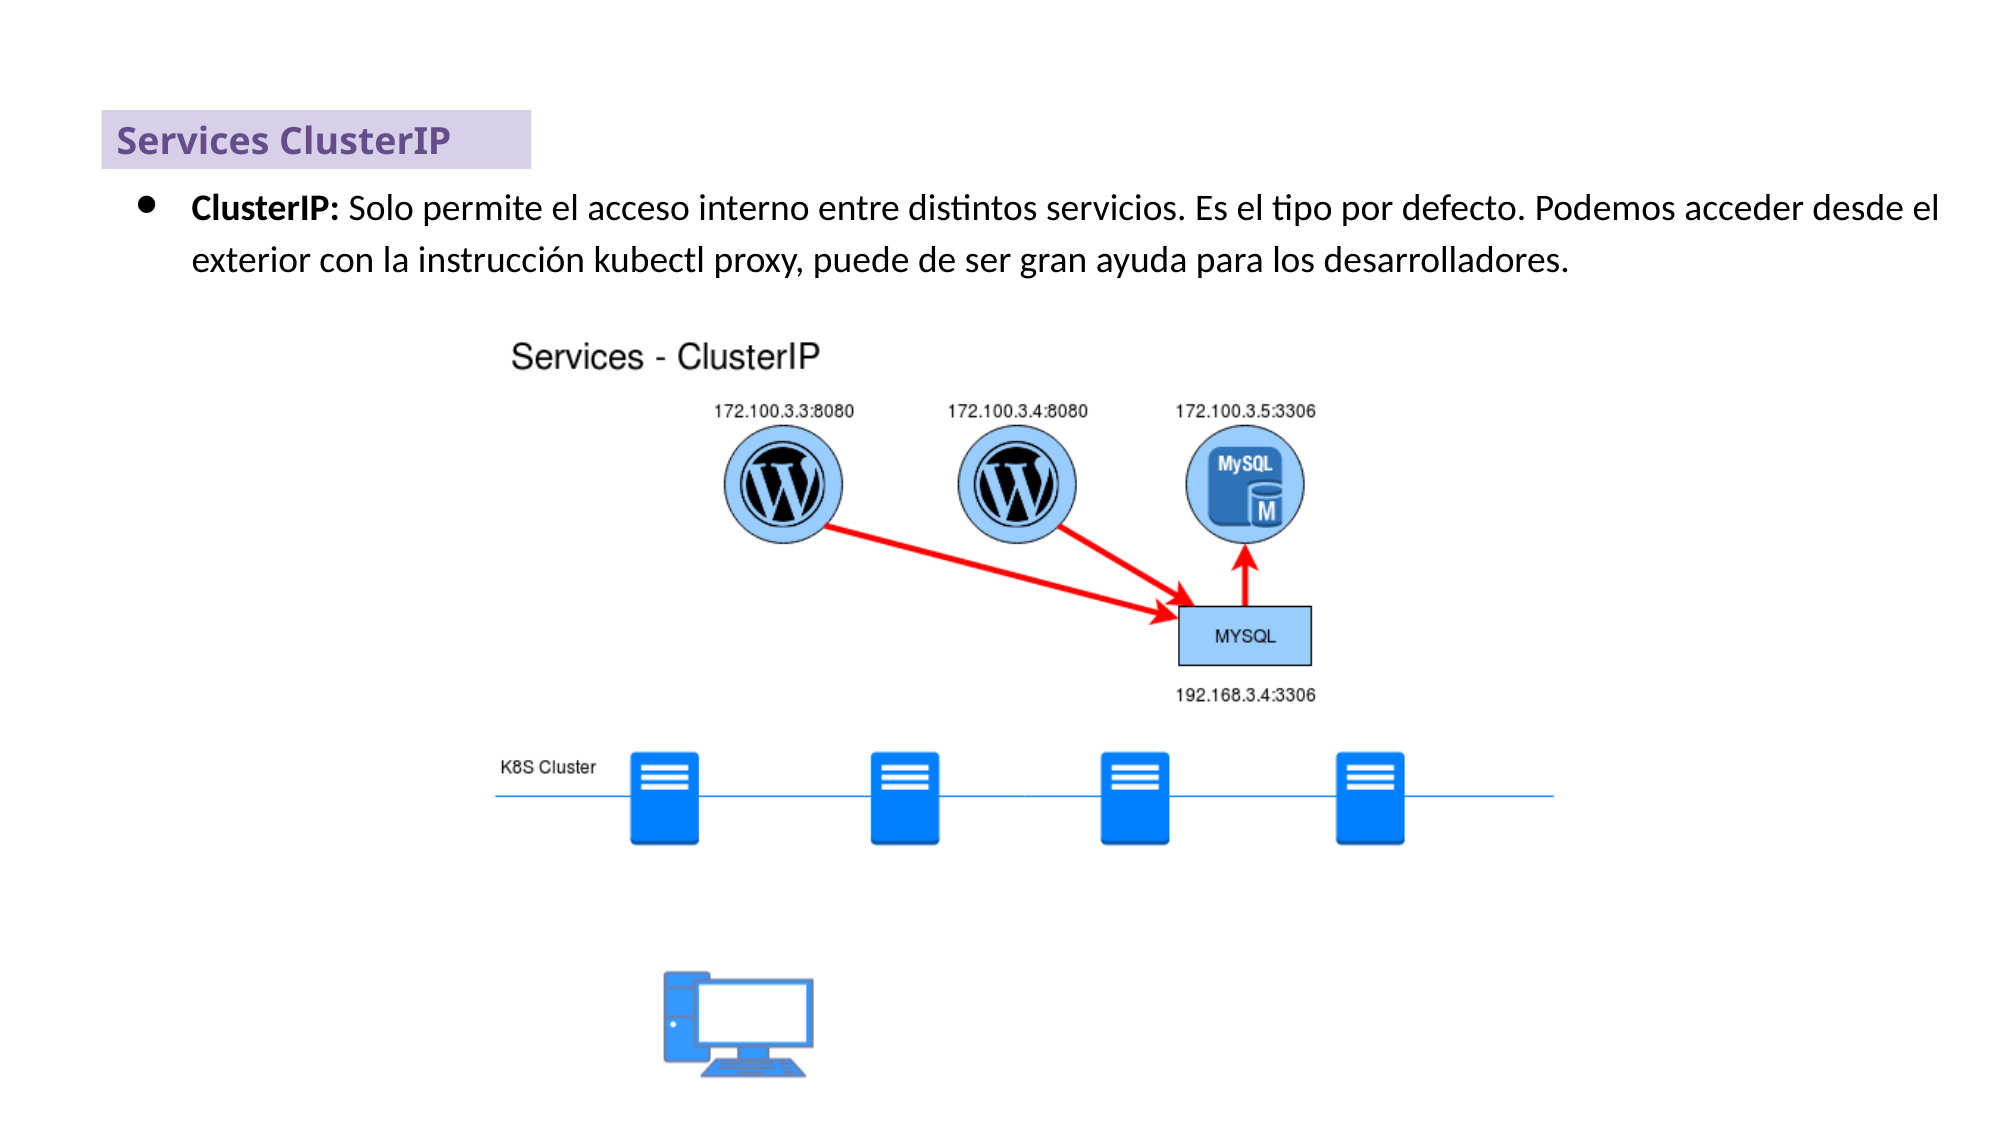

Services ClusterIP
ClusterIP: Solo permite el acceso interno entre distintos servicios. Es el tipo por defecto. Podemos acceder desde el exterior con la instrucción kubectl proxy, puede de ser gran ayuda para los desarrolladores.